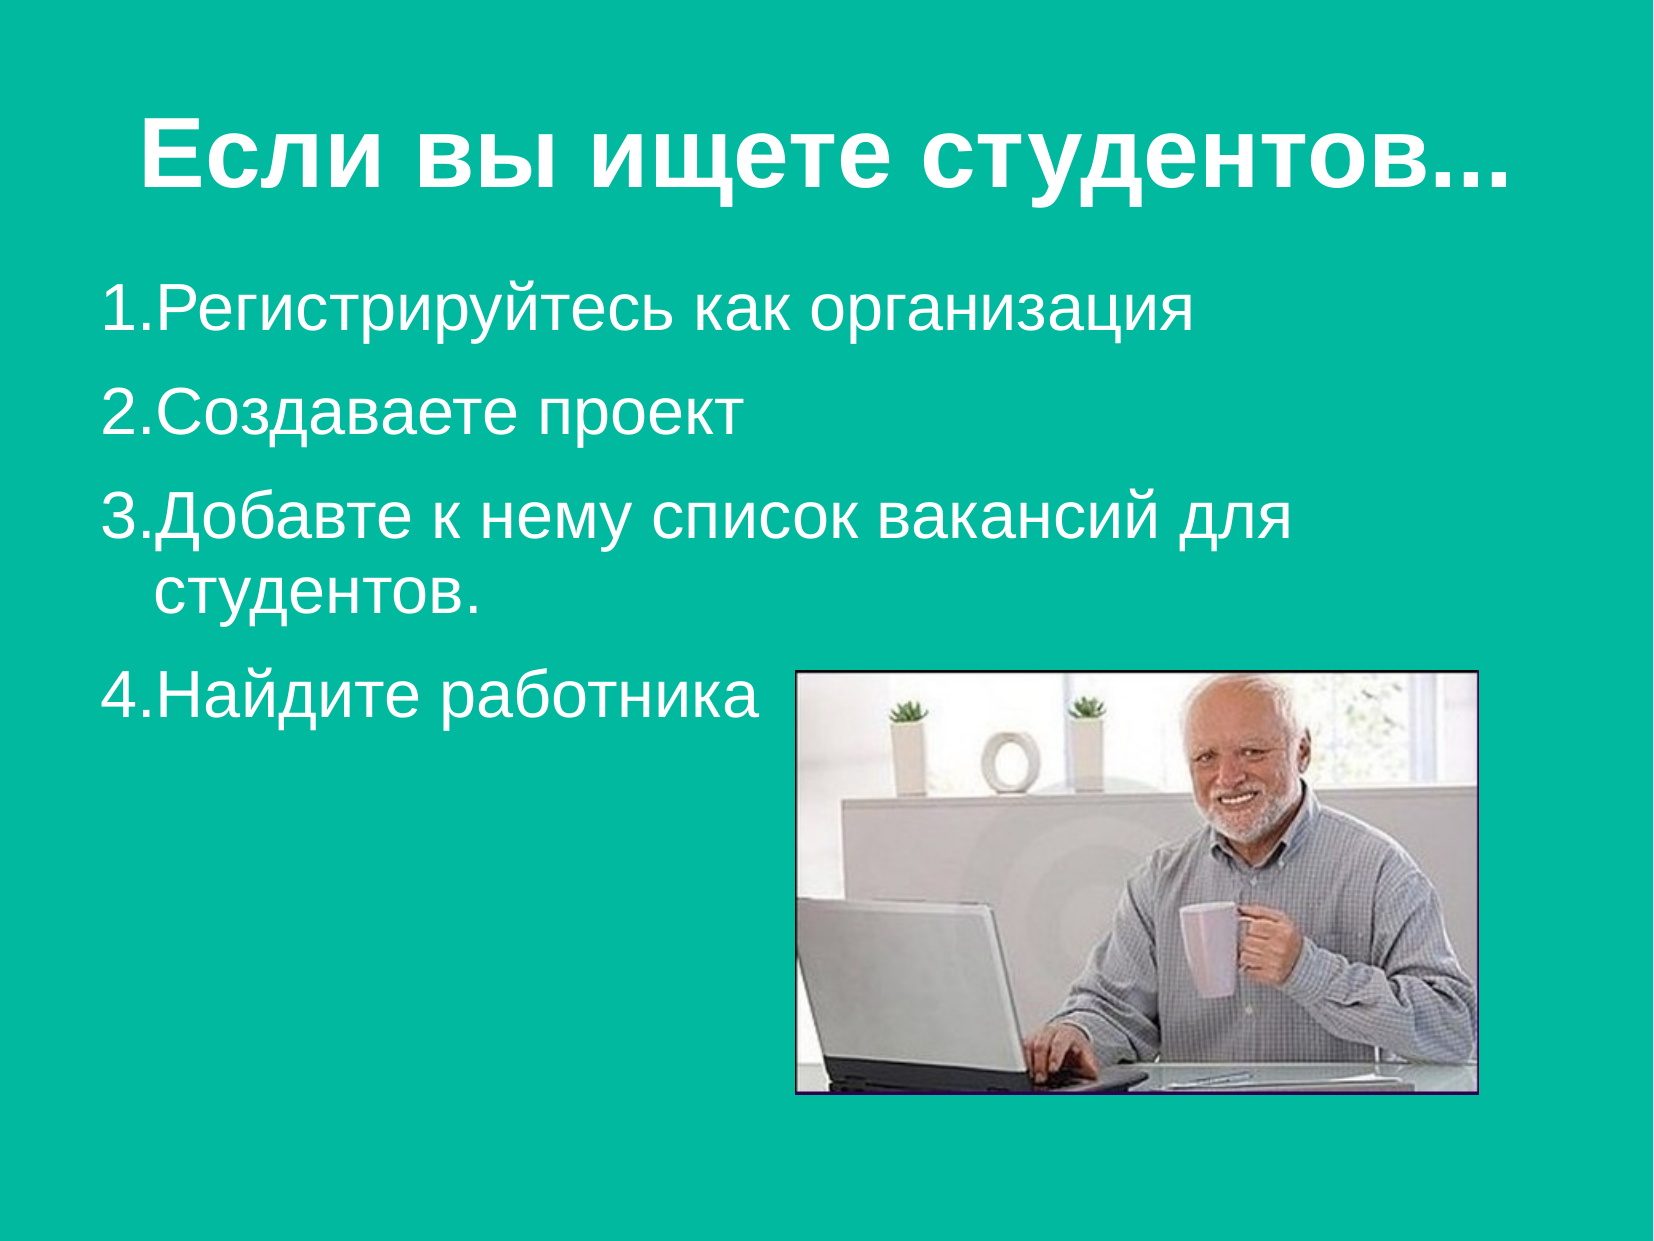

# Если вы ищете студентов...
Регистрируйтесь как организация
Создаваете проект
Добавте к нему список вакансий для студентов.
Найдите работника